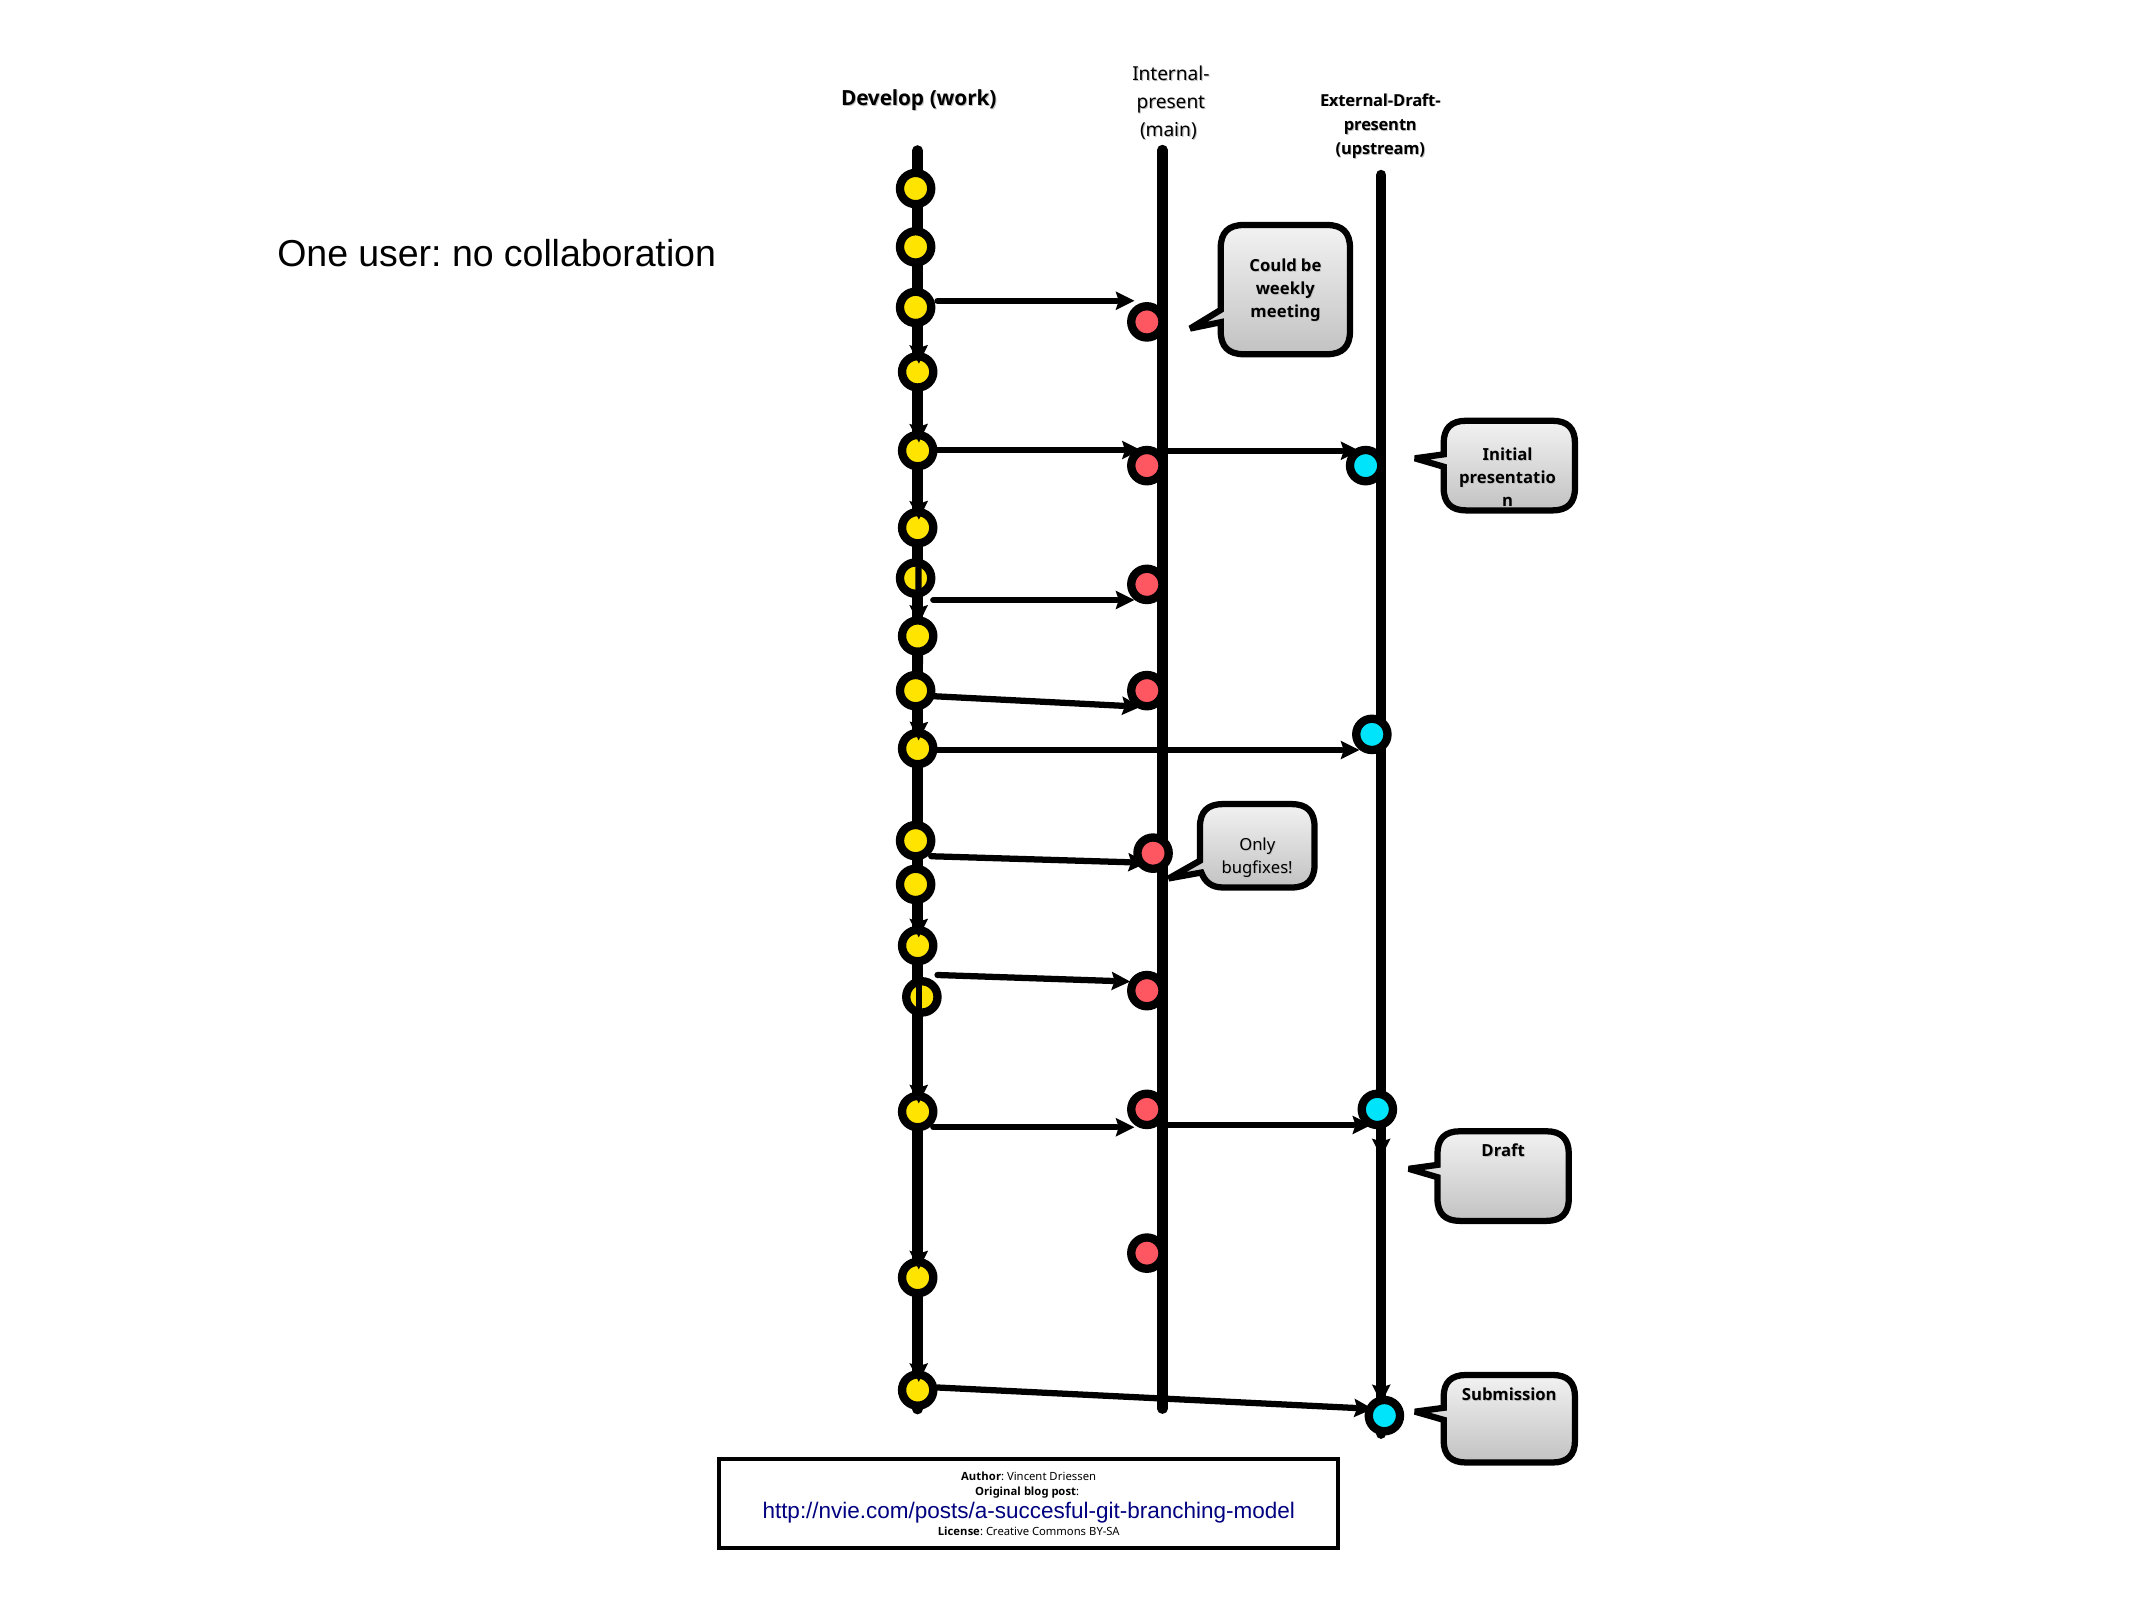

Internal-present (main)
Develop (work)
External-Draft-presentn (upstream)
One user: no collaboration
Could be weekly meeting
Initial presentation
Only bugfixes!
Draft
Submission
Author: Vincent Driessen
Original blog post: http://nvie.com/posts/a-succesful-git-branching-model
License: Creative Commons BY-SA